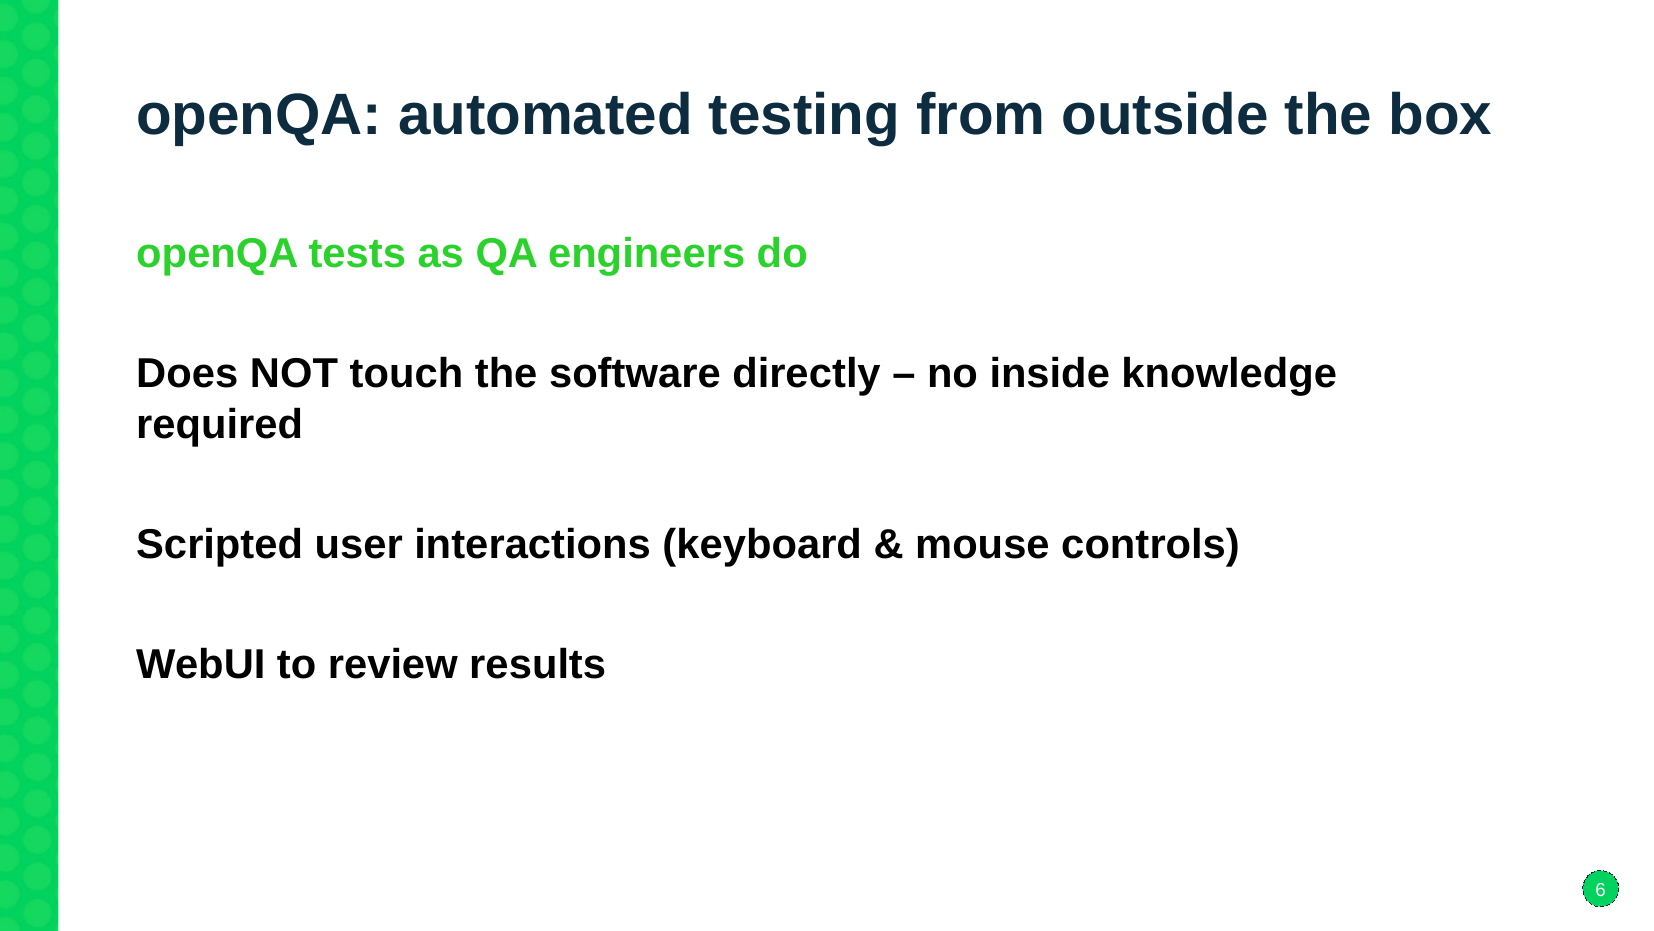

# openQA: automated testing from outside the box
openQA tests as QA engineers do
Does NOT touch the software directly – no inside knowledge required
Scripted user interactions (keyboard & mouse controls)
WebUI to review results
6